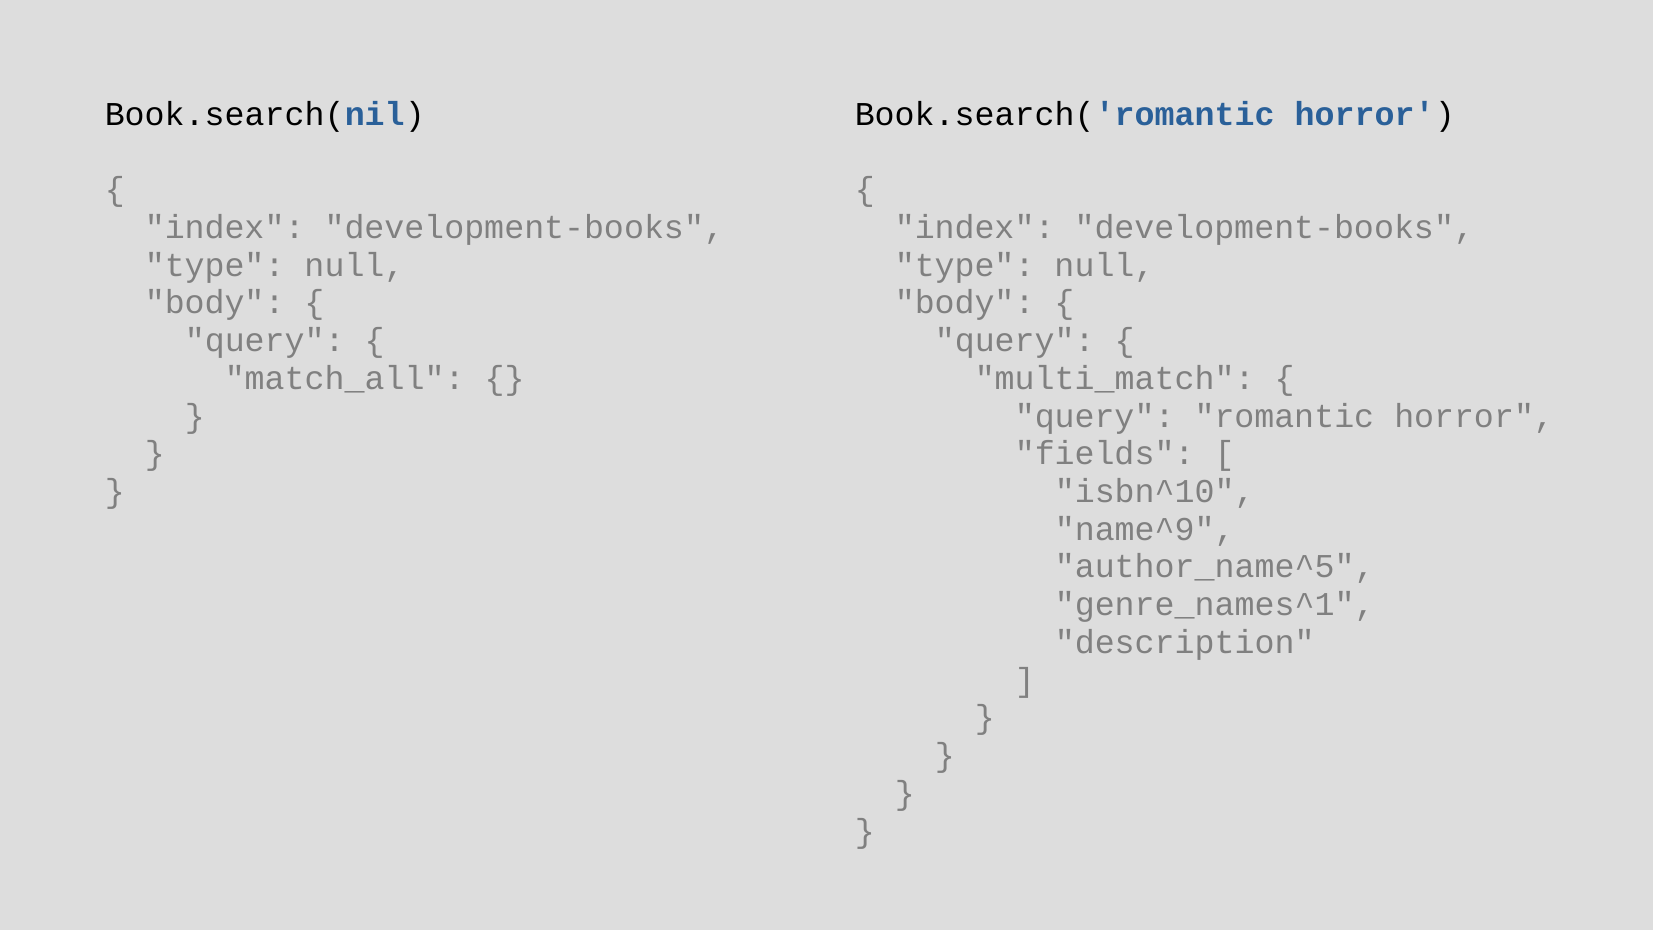

Book.search(nil)
{
 "index": "development-books",
 "type": null,
 "body": {
 "query": {
 "match_all": {}
 }
 }
}
Book.search('romantic horror')
{
 "index": "development-books",
 "type": null,
 "body": {
 "query": {
 "multi_match": {
 "query": "romantic horror",
 "fields": [
 "isbn^10",
 "name^9",
 "author_name^5",
 "genre_names^1",
 "description"
 ]
 }
 }
 }
}